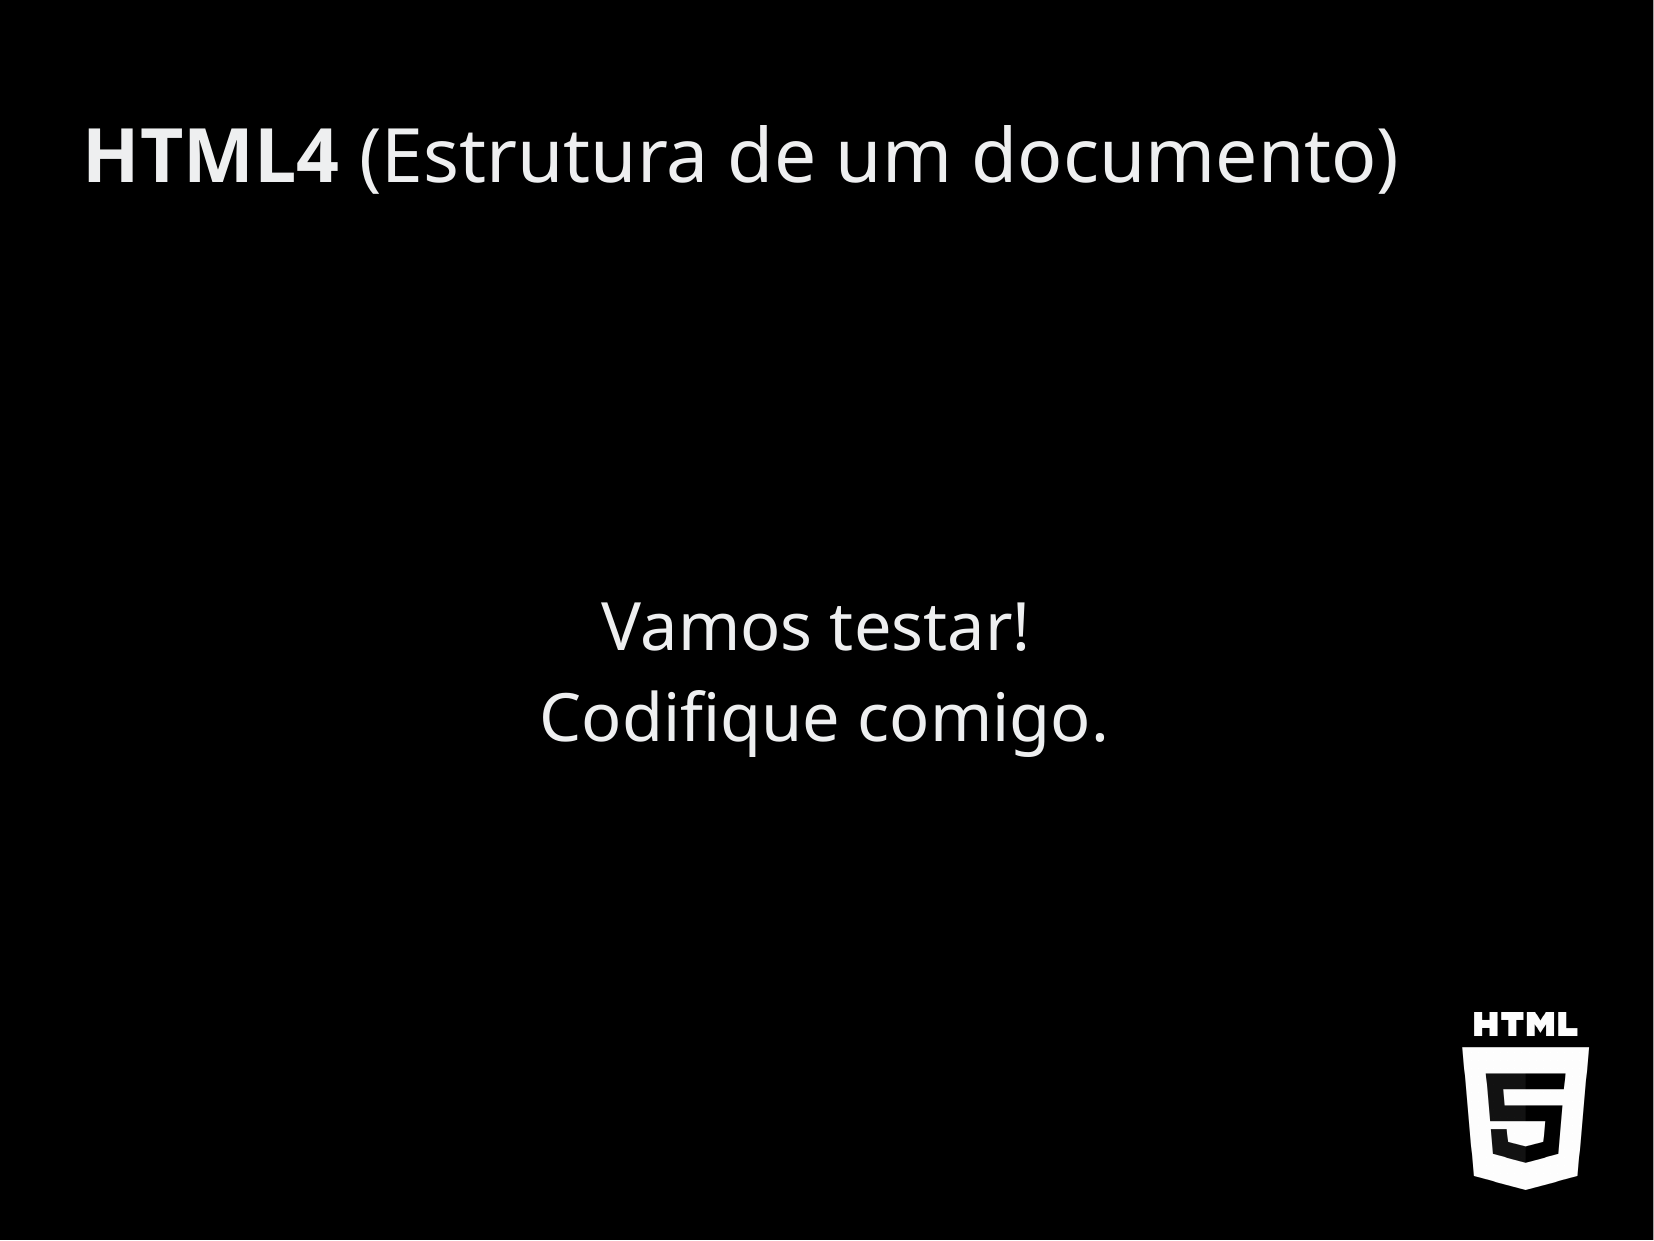

# HTML4 (Estrutura de um documento)
Vamos testar!
Codifique comigo.